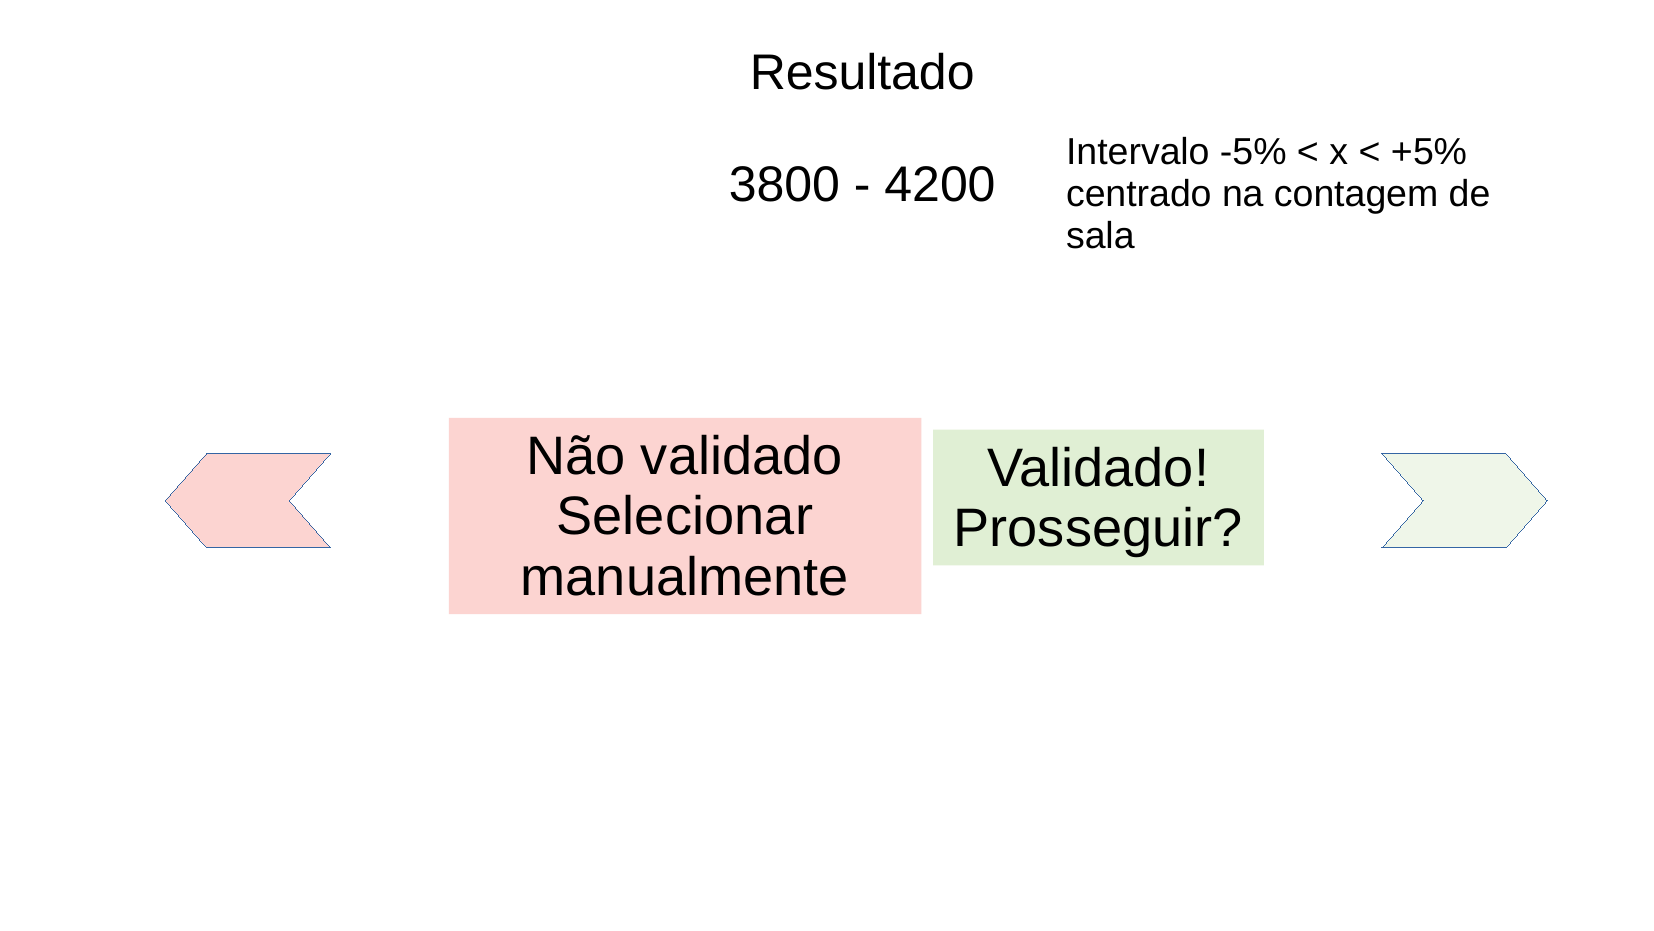

Resultado
3800 - 4200
Intervalo -5% < x < +5% centrado na contagem de sala
Não validado
Selecionar manualmente
Validado!
Prosseguir?